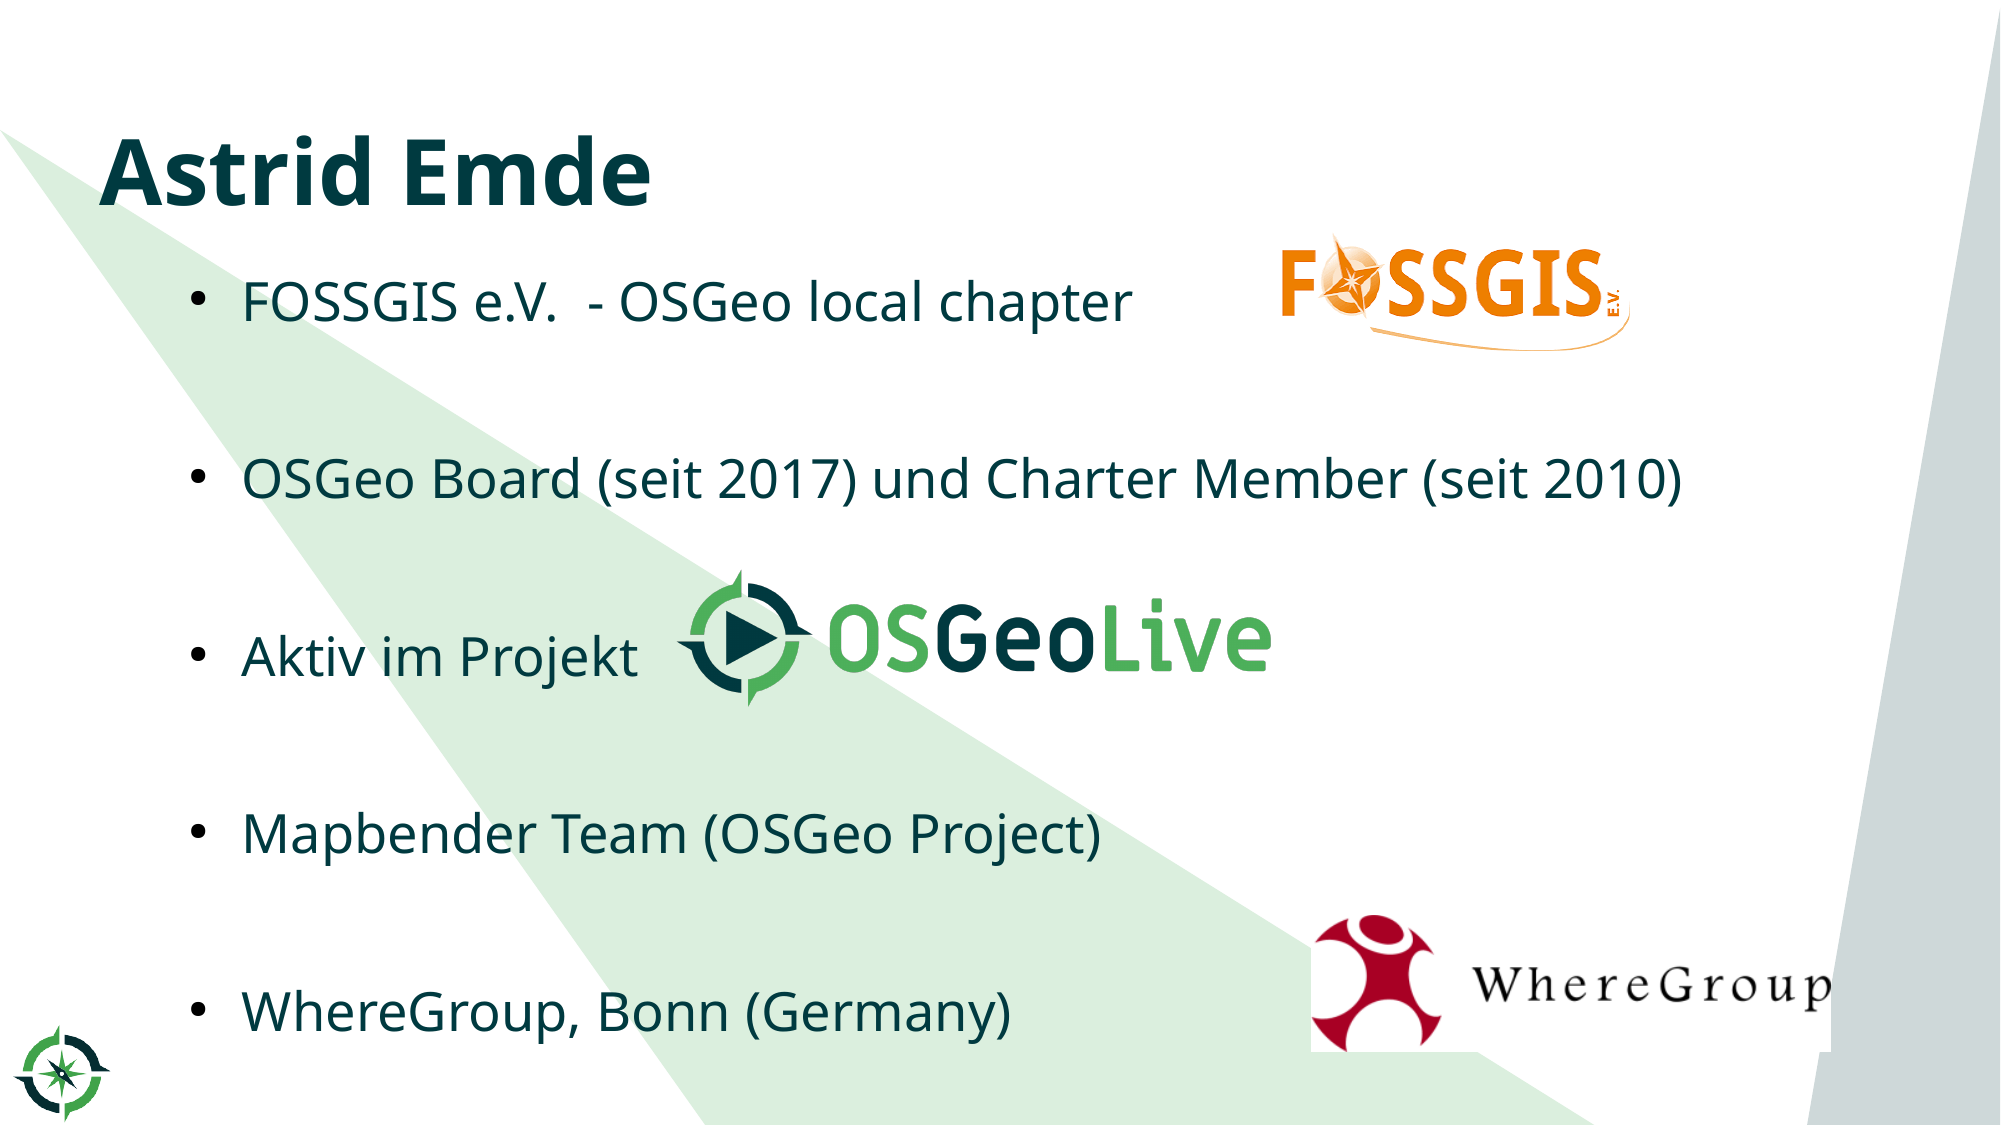

# Astrid Emde
FOSSGIS e.V. - OSGeo local chapter
OSGeo Board (seit 2017) und Charter Member (seit 2010)
Aktiv im Projekt
Mapbender Team (OSGeo Project)
WhereGroup, Bonn (Germany)